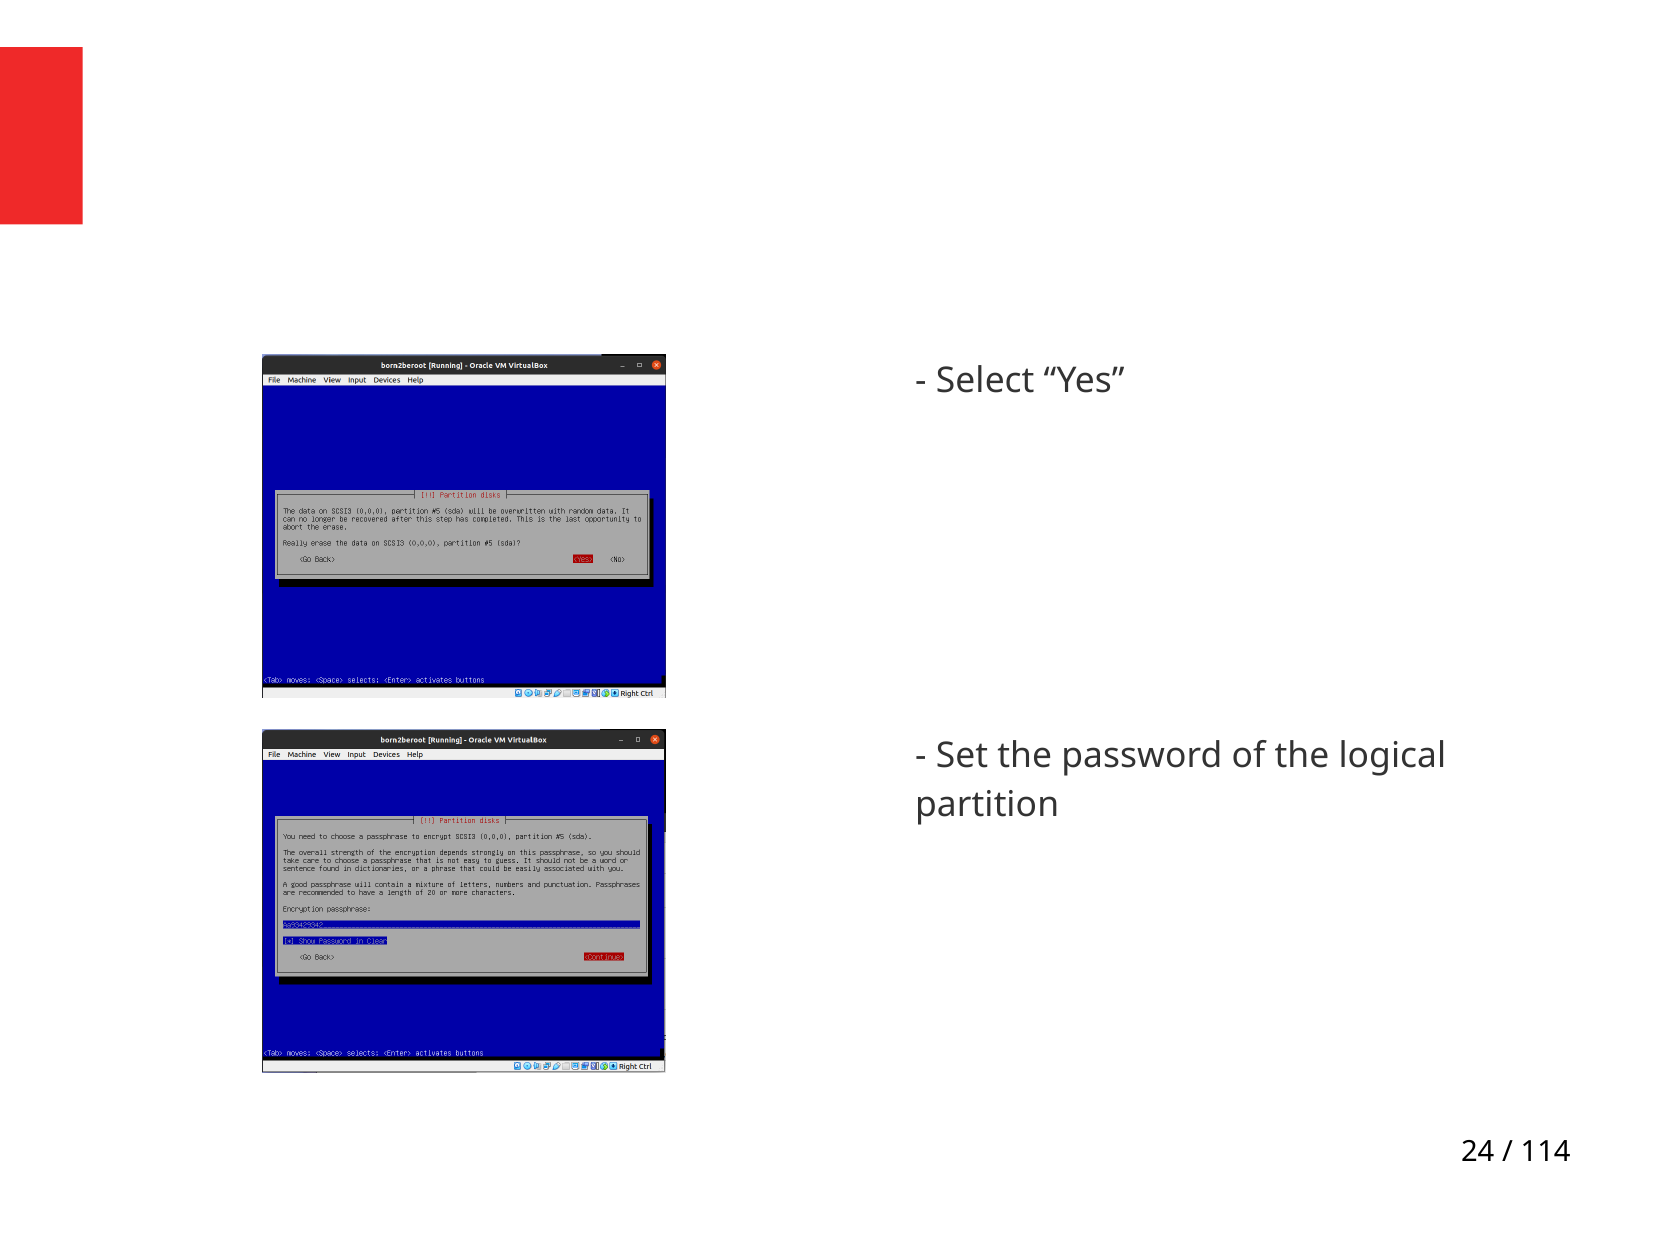

# - Select “Yes”
- Set the password of the logical partition
24